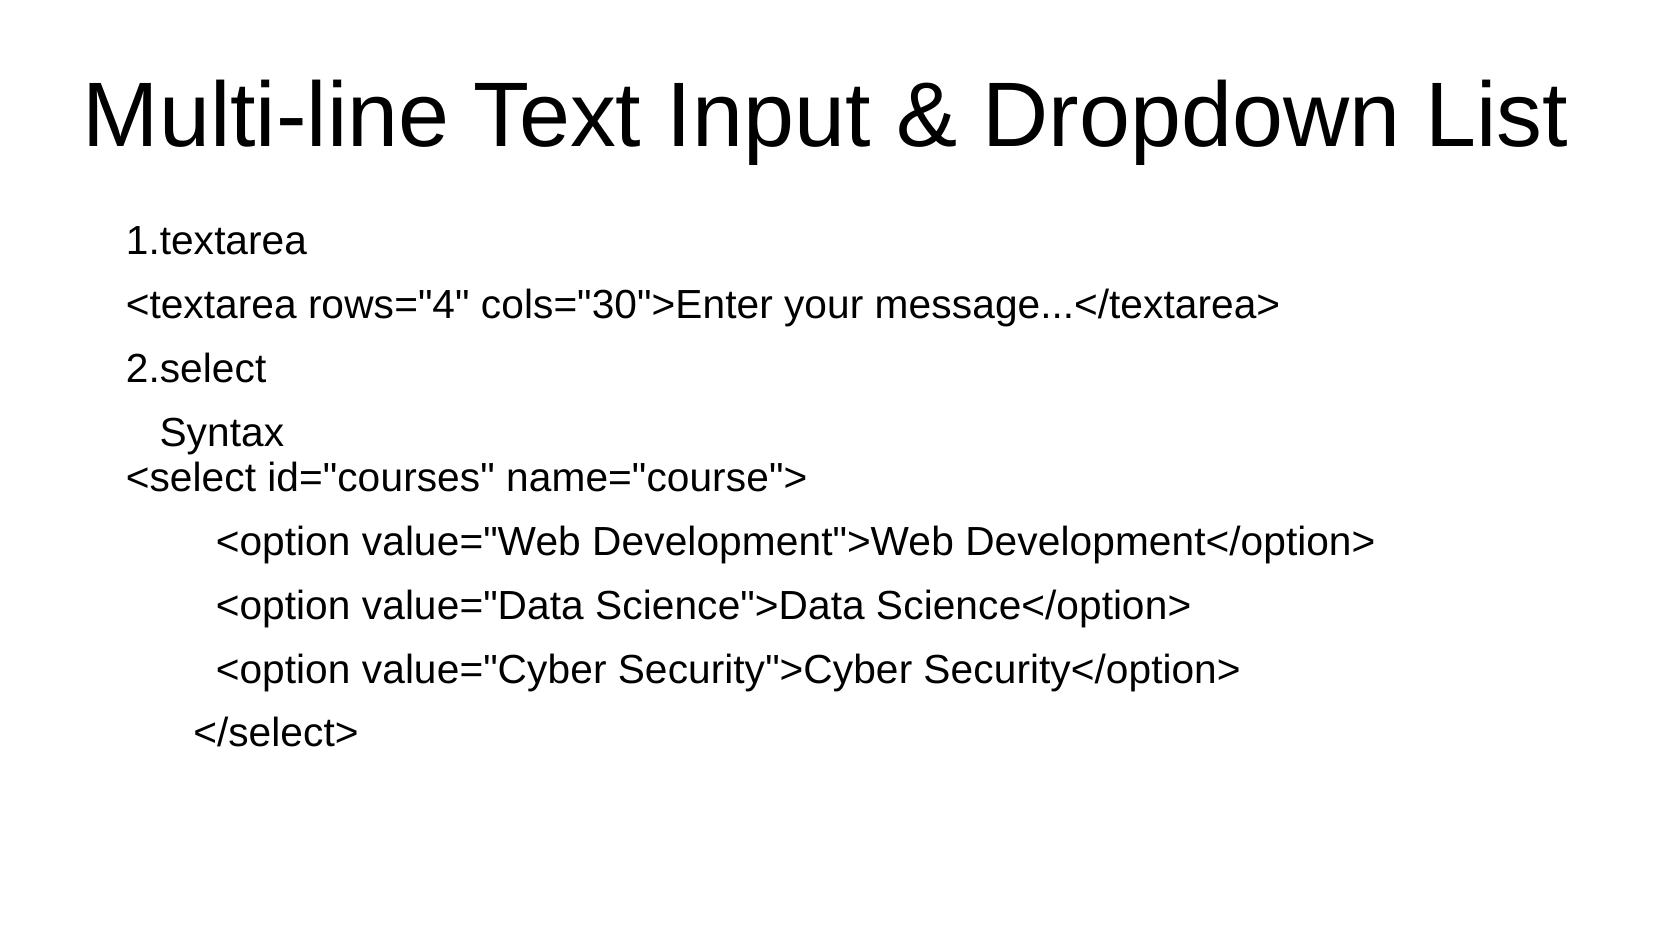

# Multi-line Text Input & Dropdown List
1.textarea
<textarea rows="4" cols="30">Enter your message...</textarea>
2.select
 Syntax
<select id="courses" name="course">
 <option value="Web Development">Web Development</option>
 <option value="Data Science">Data Science</option>
 <option value="Cyber Security">Cyber Security</option>
 </select>